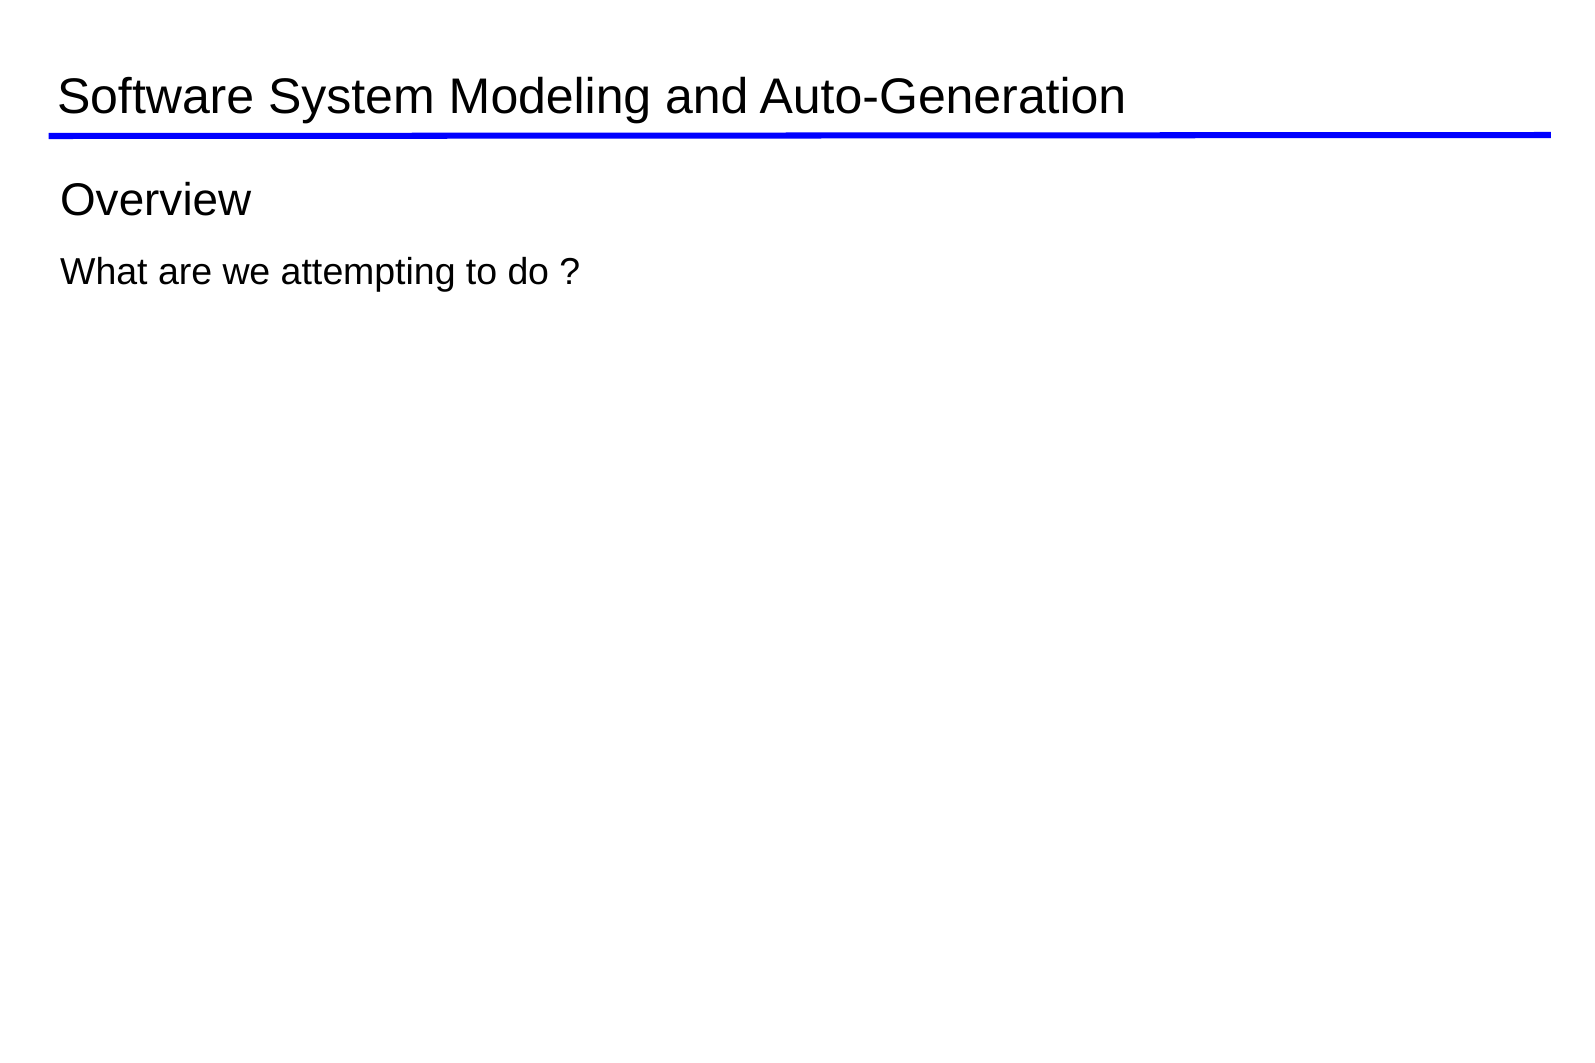

Software System Modeling and Auto-Generation
Overview
What are we attempting to do ?